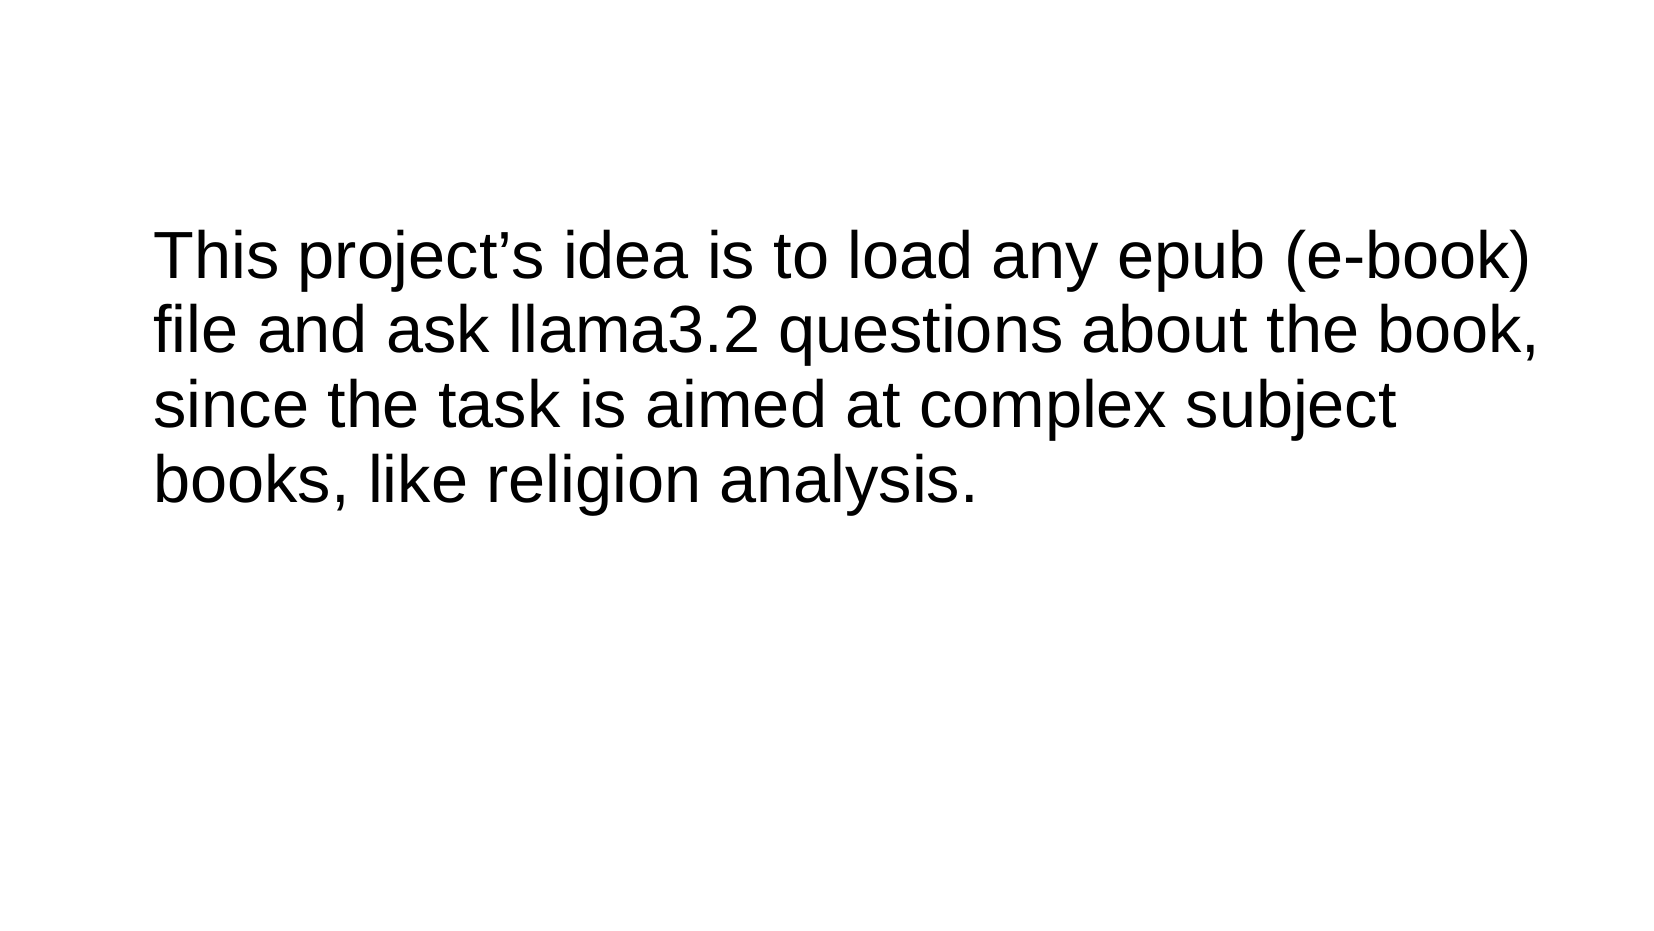

# This project’s idea is to load any epub (e-book) file and ask llama3.2 questions about the book, since the task is aimed at complex subject books, like religion analysis.